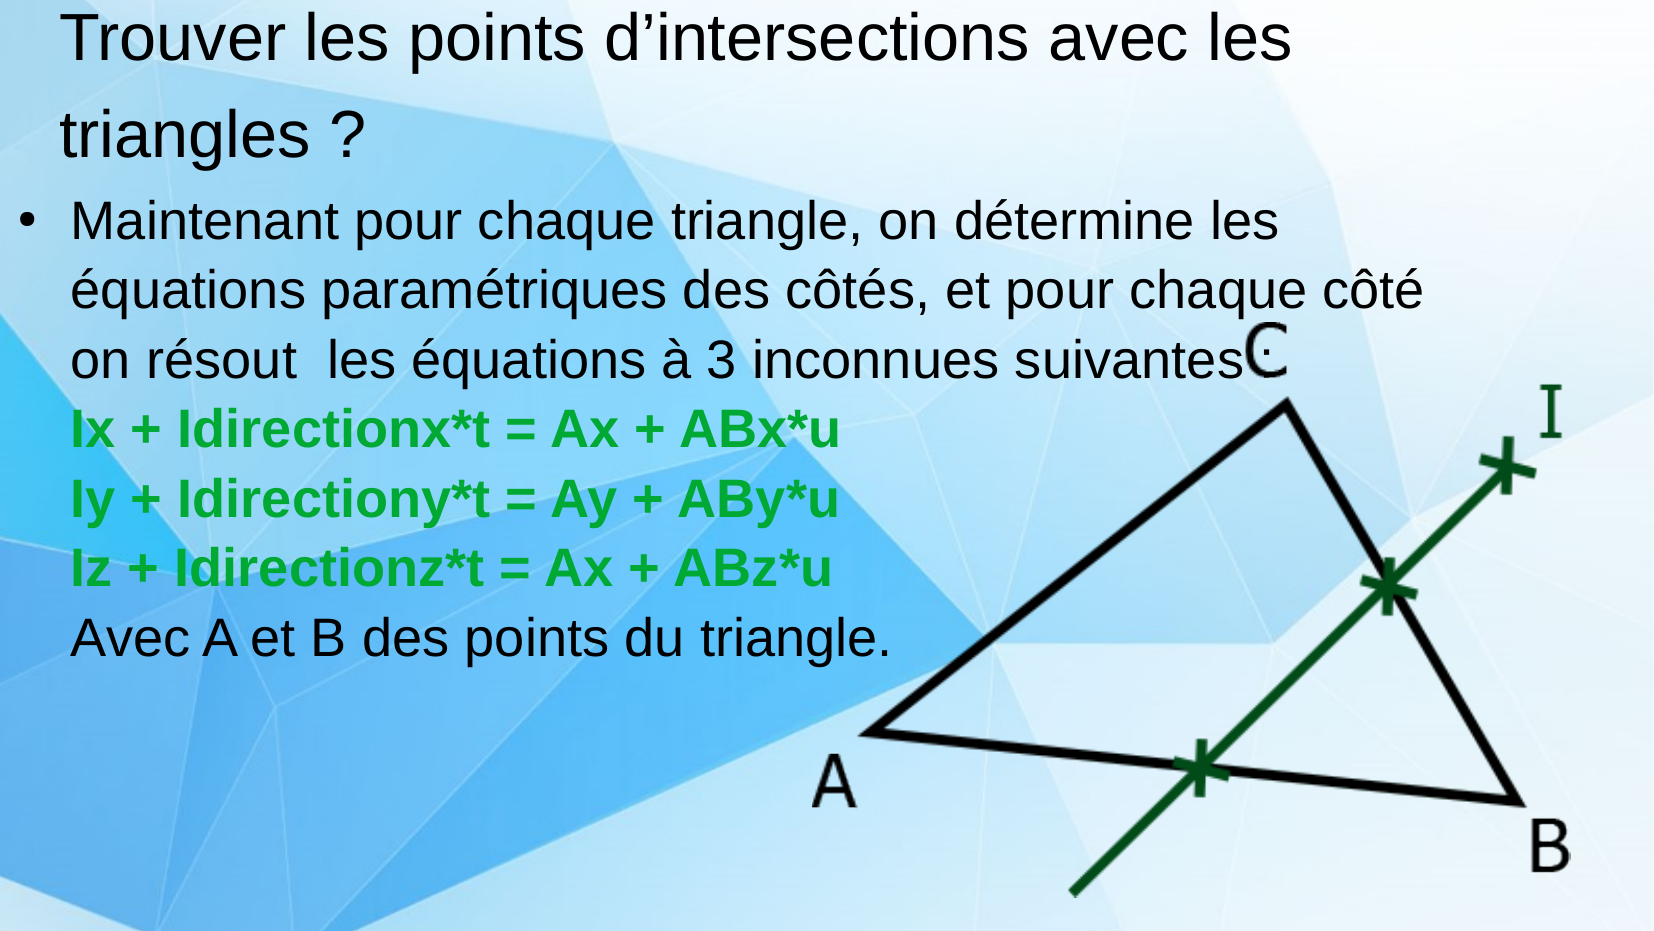

# Trouver les points d’intersections avec les triangles ?
Maintenant pour chaque triangle, on détermine les équations paramétriques des côtés, et pour chaque côté on résout les équations à 3 inconnues suivantes :
Ix + Idirectionx*t = Ax + ABx*u
Iy + Idirectiony*t = Ay + ABy*u
Iz + Idirectionz*t = Ax + ABz*u
Avec A et B des points du triangle.